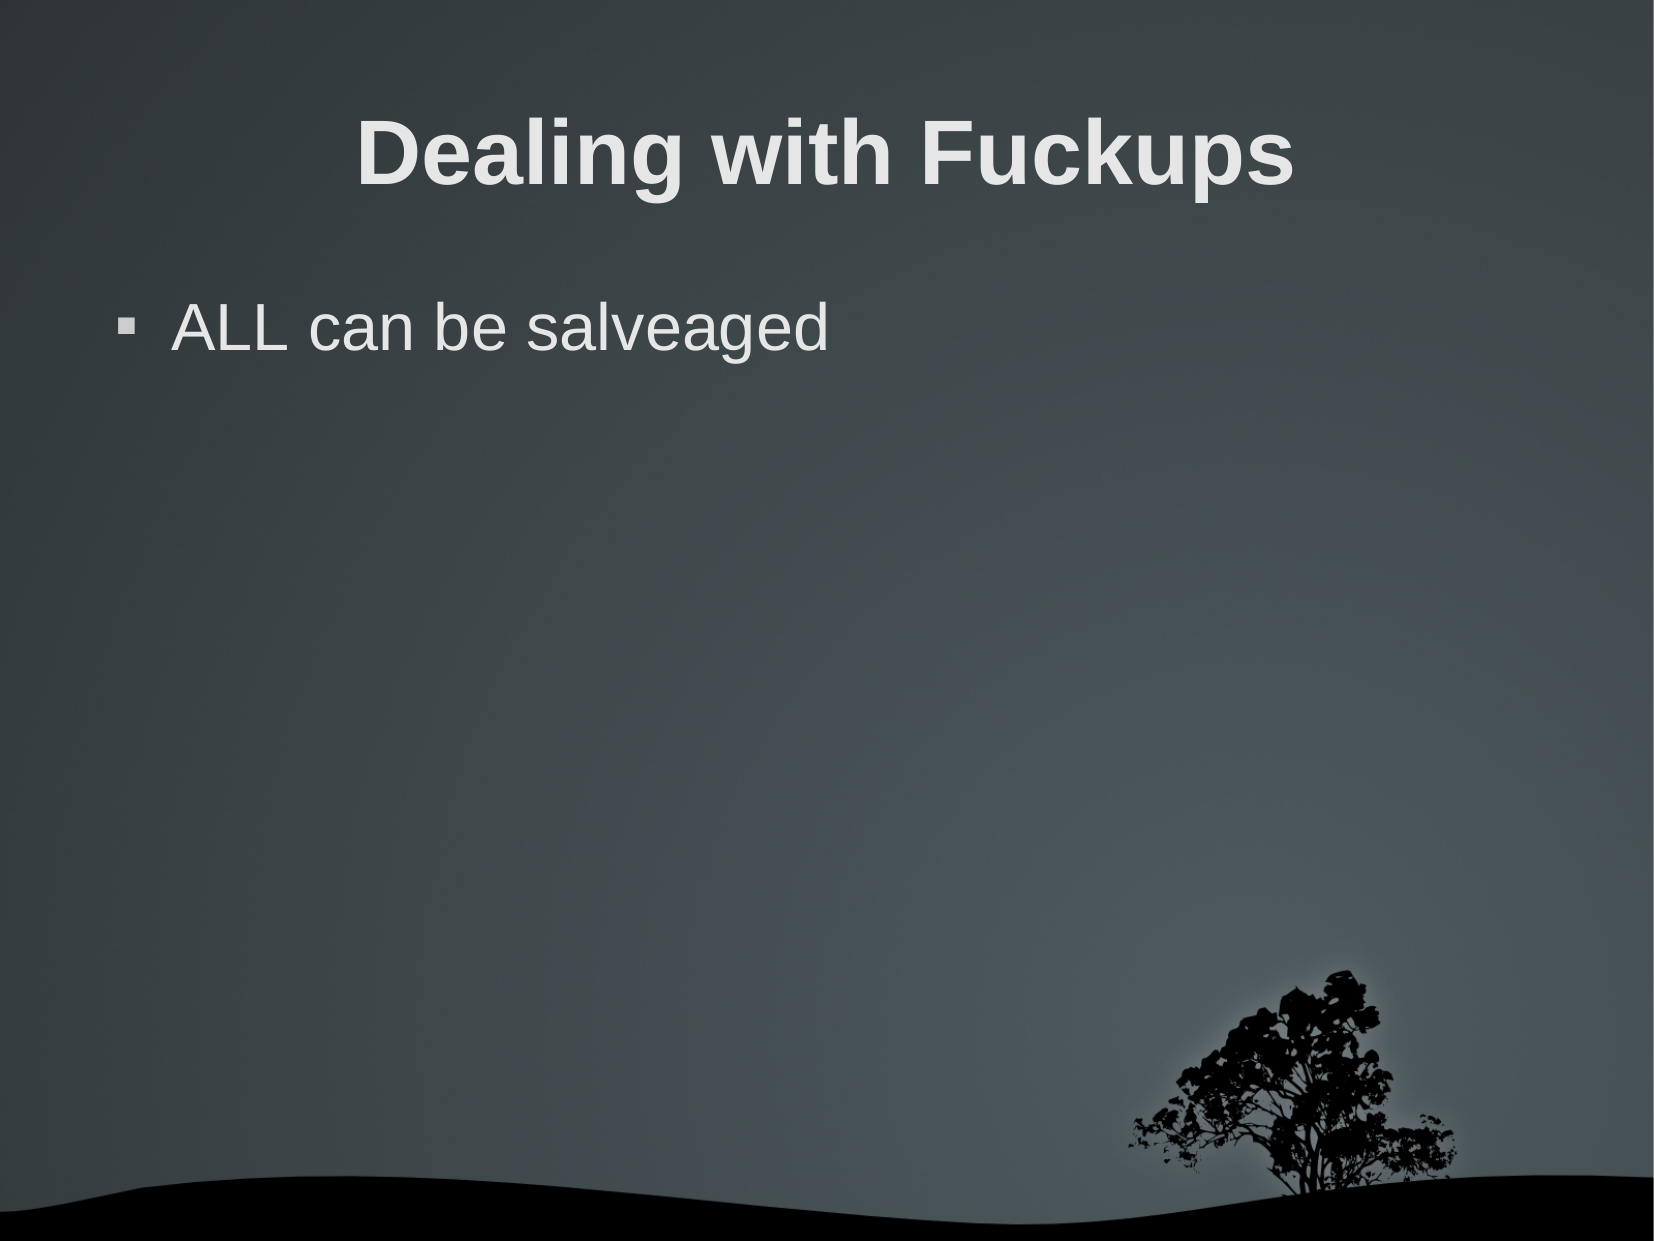

# Dealing with Fuckups
ALL can be salveaged